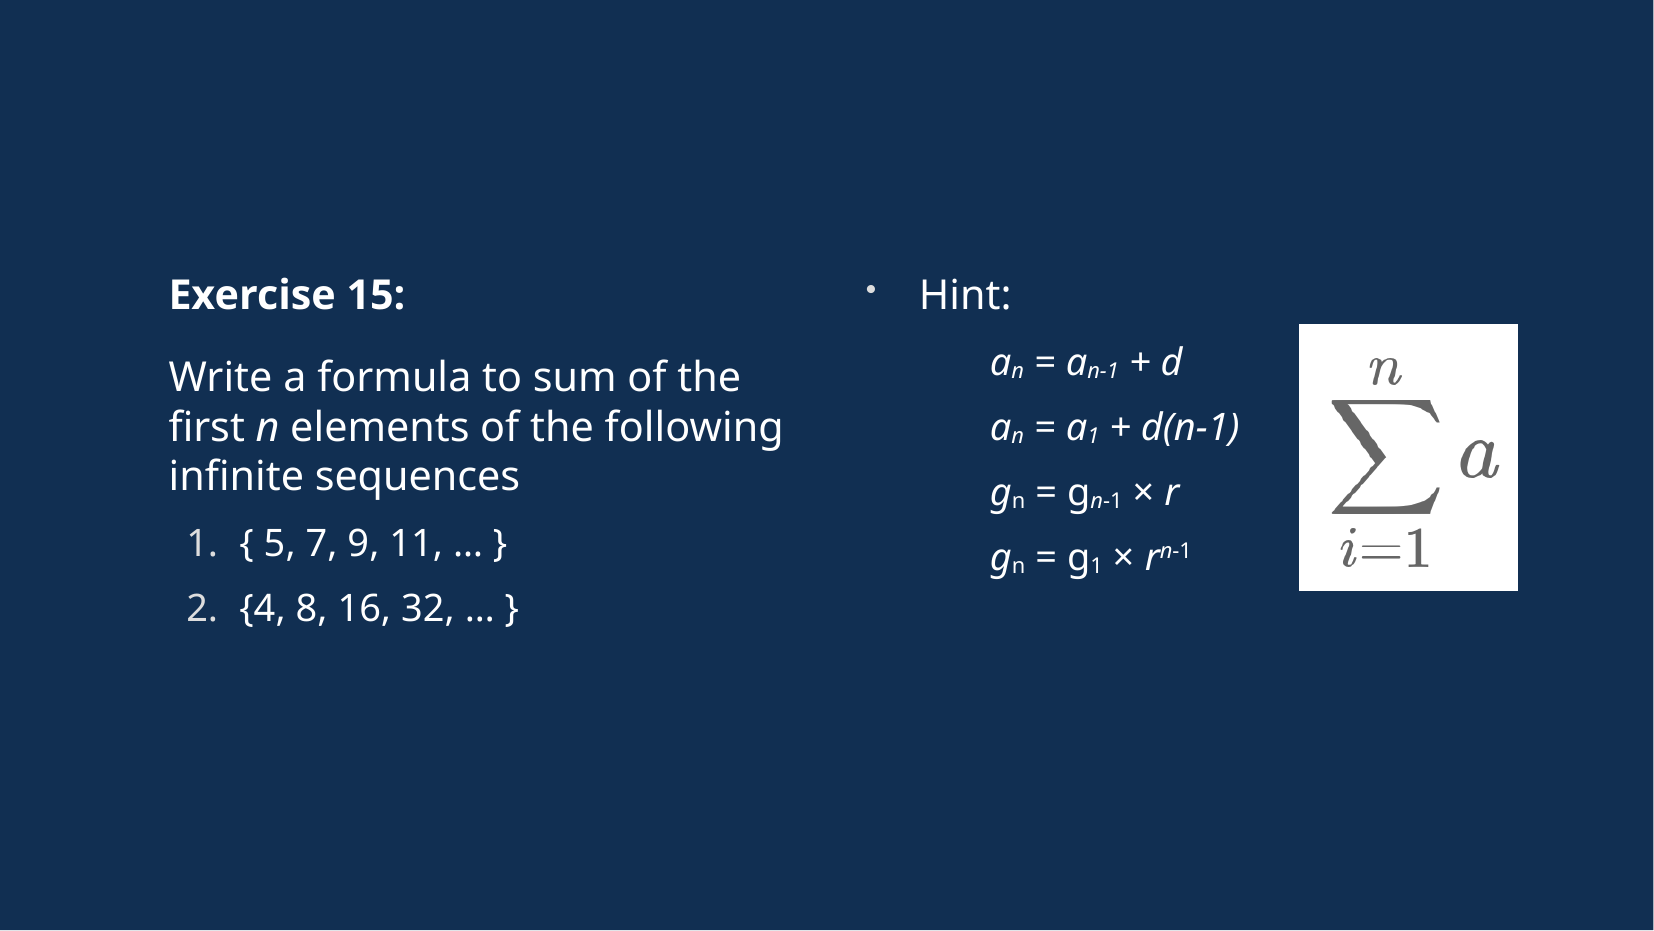

#
Exercise 15:
Write a formula to sum of the first n elements of the following infinite sequences
{ 5, 7, 9, 11, … }
{4, 8, 16, 32, … }
Hint:
an = an-1 + d
an = a1 + d(n-1)
gn = gn-1 × r
gn = g1 × rn-1